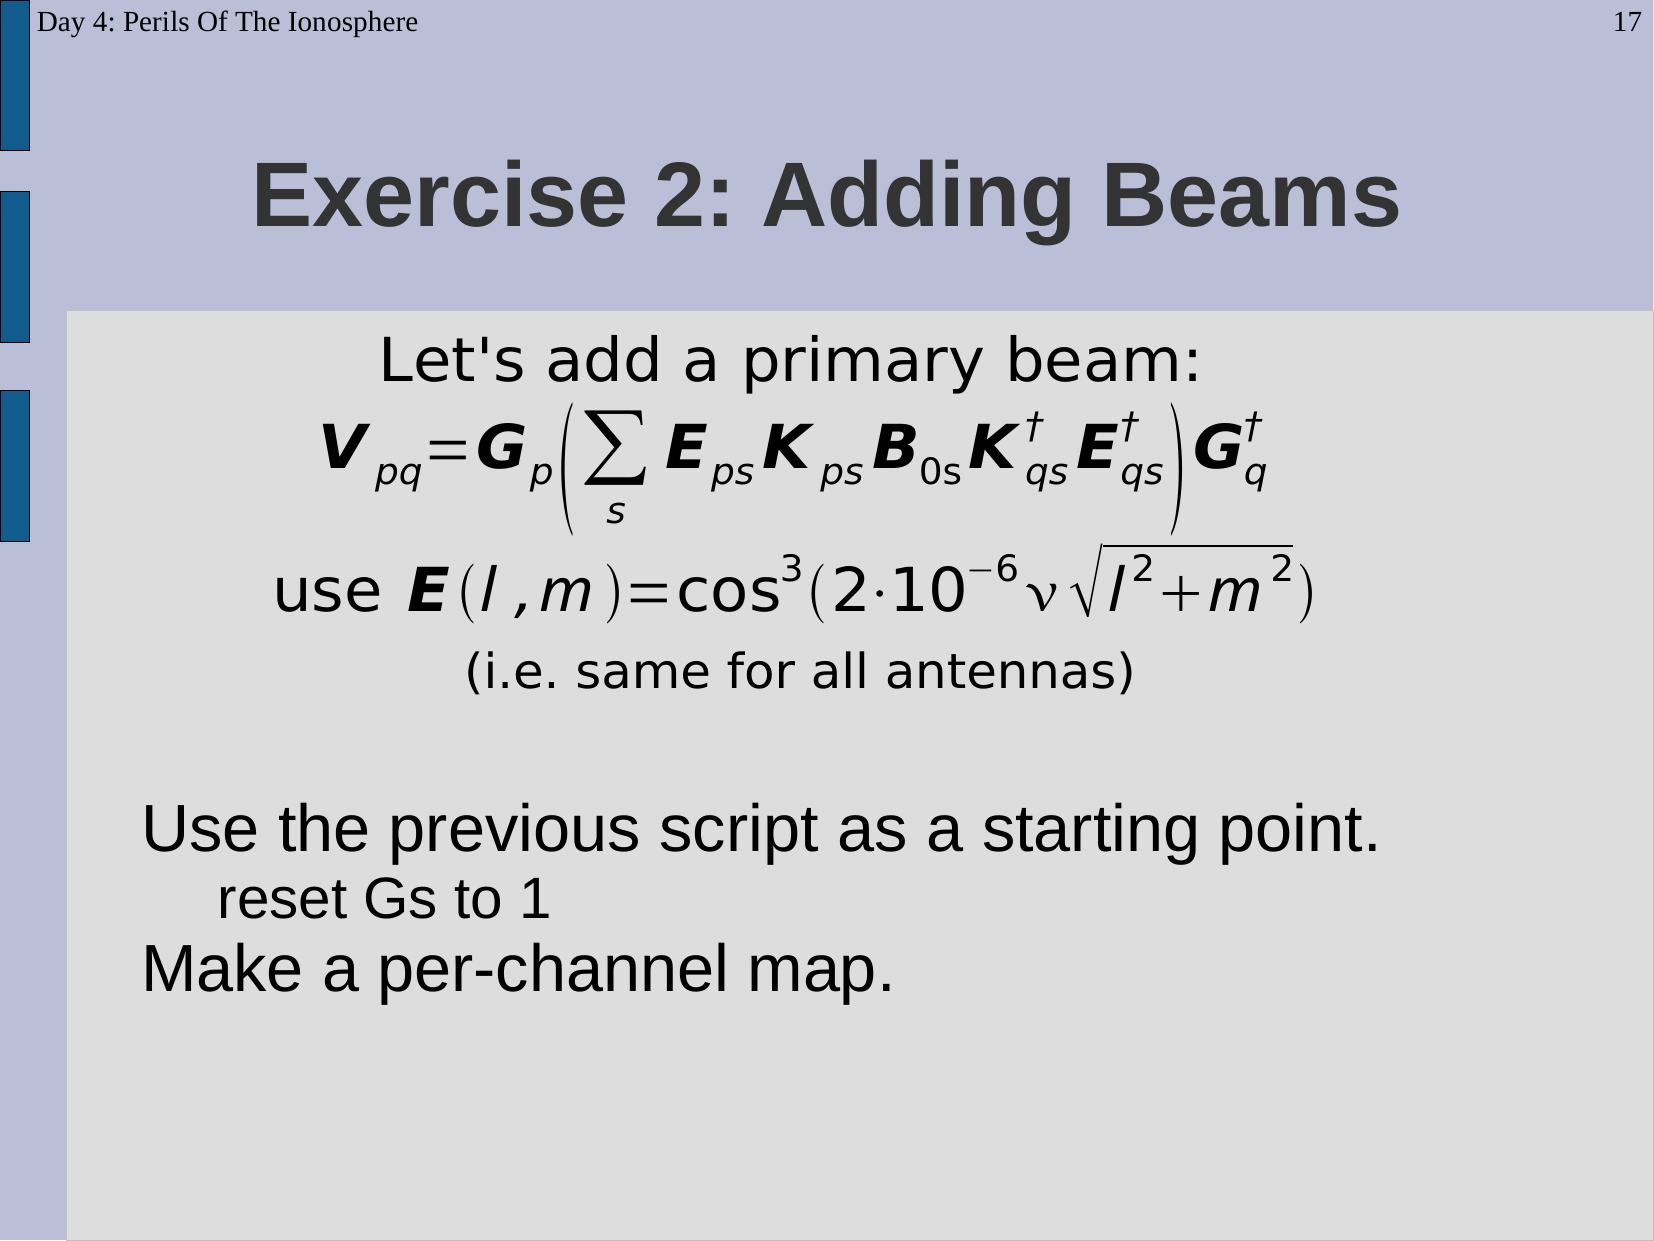

Day 4: Perils Of The Ionosphere
17
# Exercise 2: Adding Beams
Use the previous script as a starting point.
reset Gs to 1
Make a per-channel map.